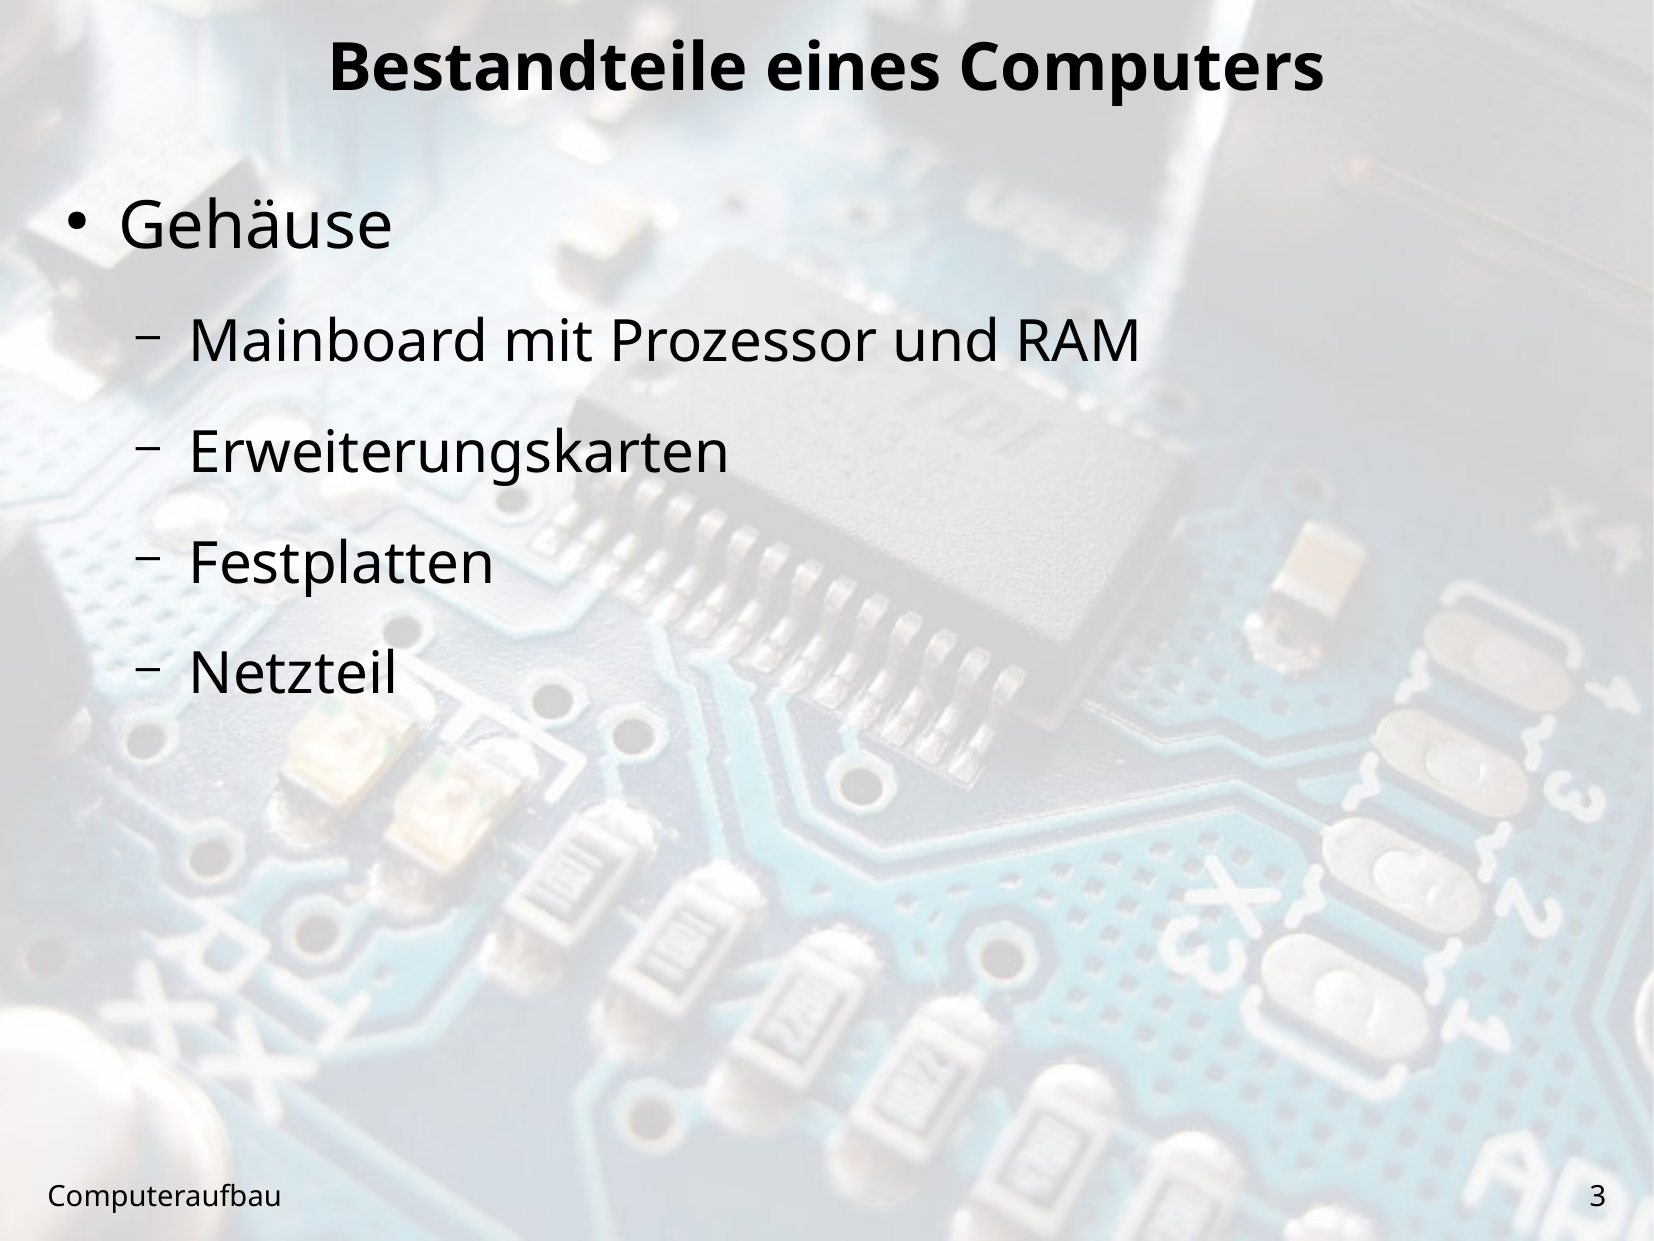

# Bestandteile eines Computers
Gehäuse
Mainboard mit Prozessor und RAM
Erweiterungskarten
Festplatten
Netzteil
Computeraufbau
3